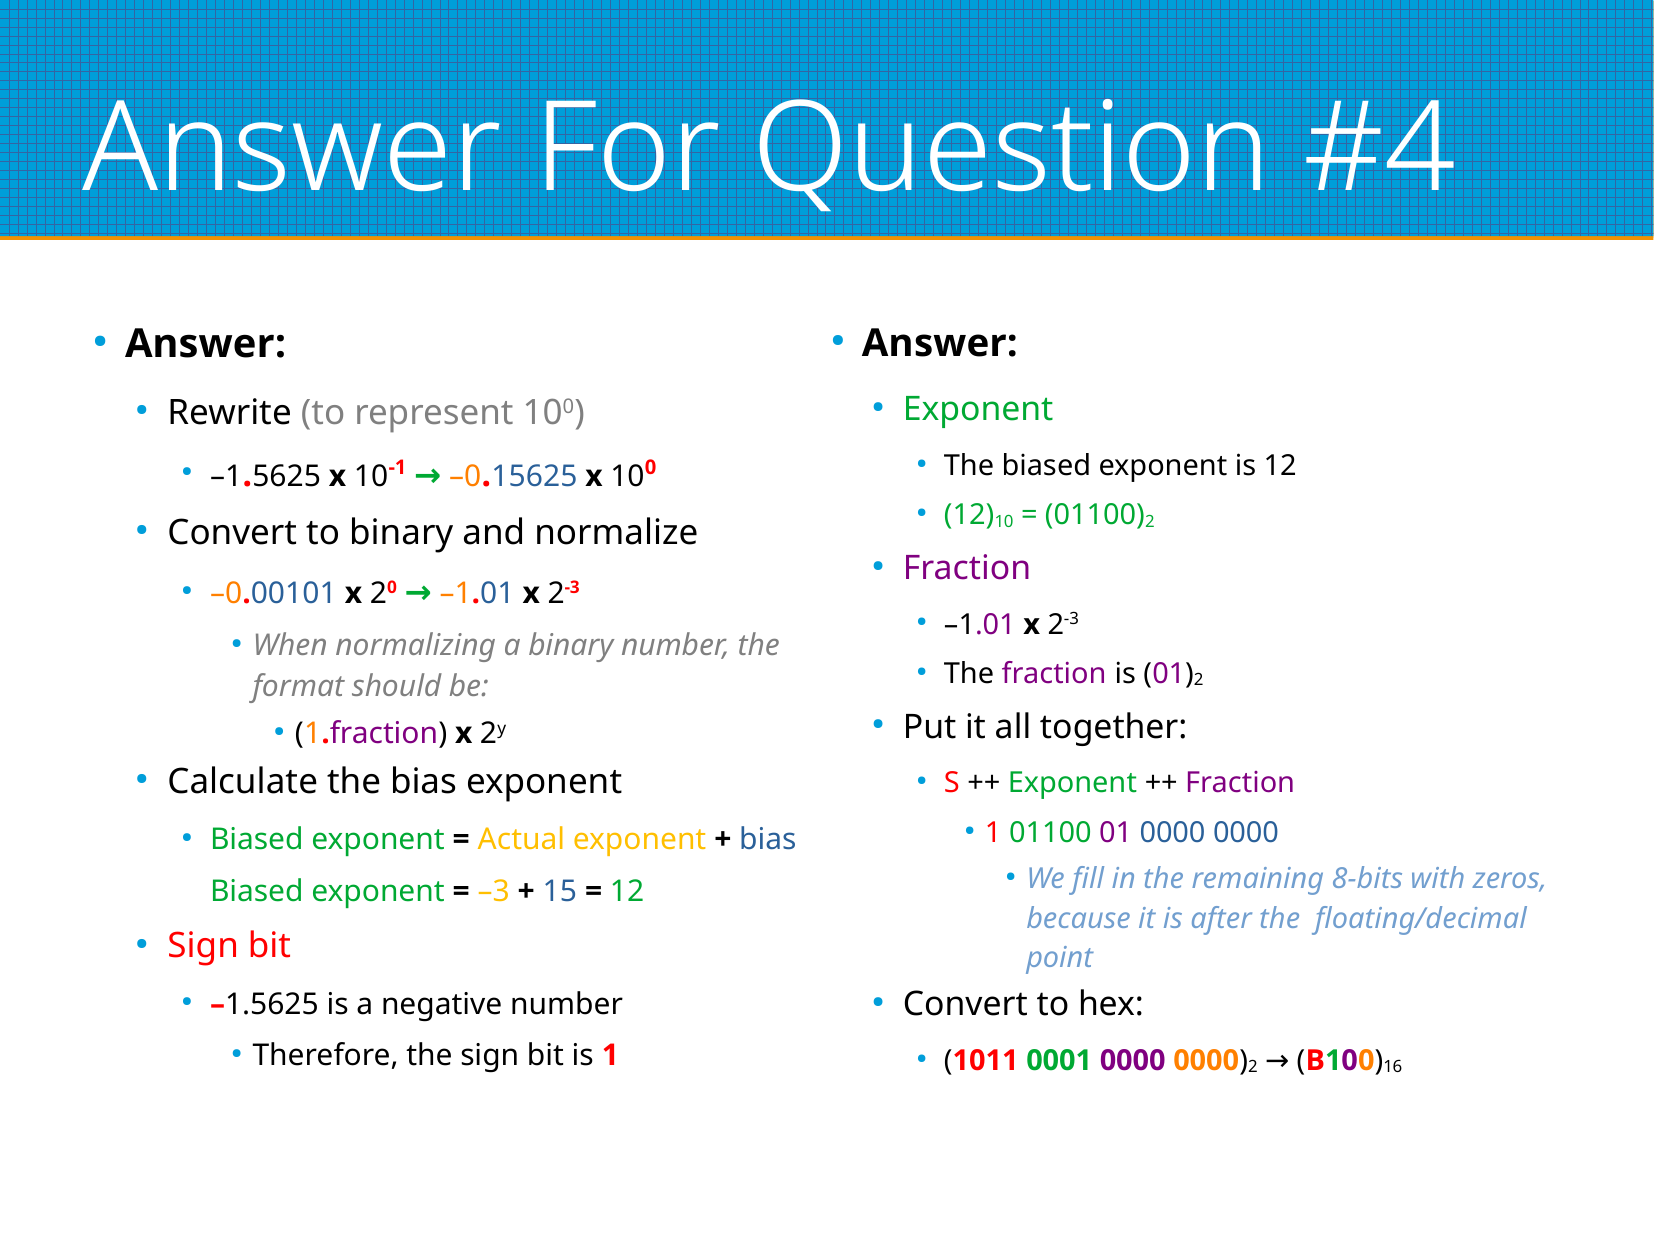

# Answer For Question #4
Answer:
Rewrite (to represent 100)
–1.5625 x 10-1 → –0.15625 x 100
Convert to binary and normalize
–0.00101 x 20 → –1.01 x 2-3
When normalizing a binary number, the format should be:
(1.fraction) x 2y
Calculate the bias exponent
Biased exponent = Actual exponent + bias
Biased exponent = –3 + 15 = 12
Sign bit
–1.5625 is a negative number
Therefore, the sign bit is 1
Answer:
Exponent
The biased exponent is 12
(12)10 = (01100)2
Fraction
–1.01 x 2-3
The fraction is (01)2
Put it all together:
S ++ Exponent ++ Fraction
1 01100 01 0000 0000
We fill in the remaining 8-bits with zeros, because it is after the floating/decimal point
Convert to hex:
(1011 0001 0000 0000)2 → (B100)16